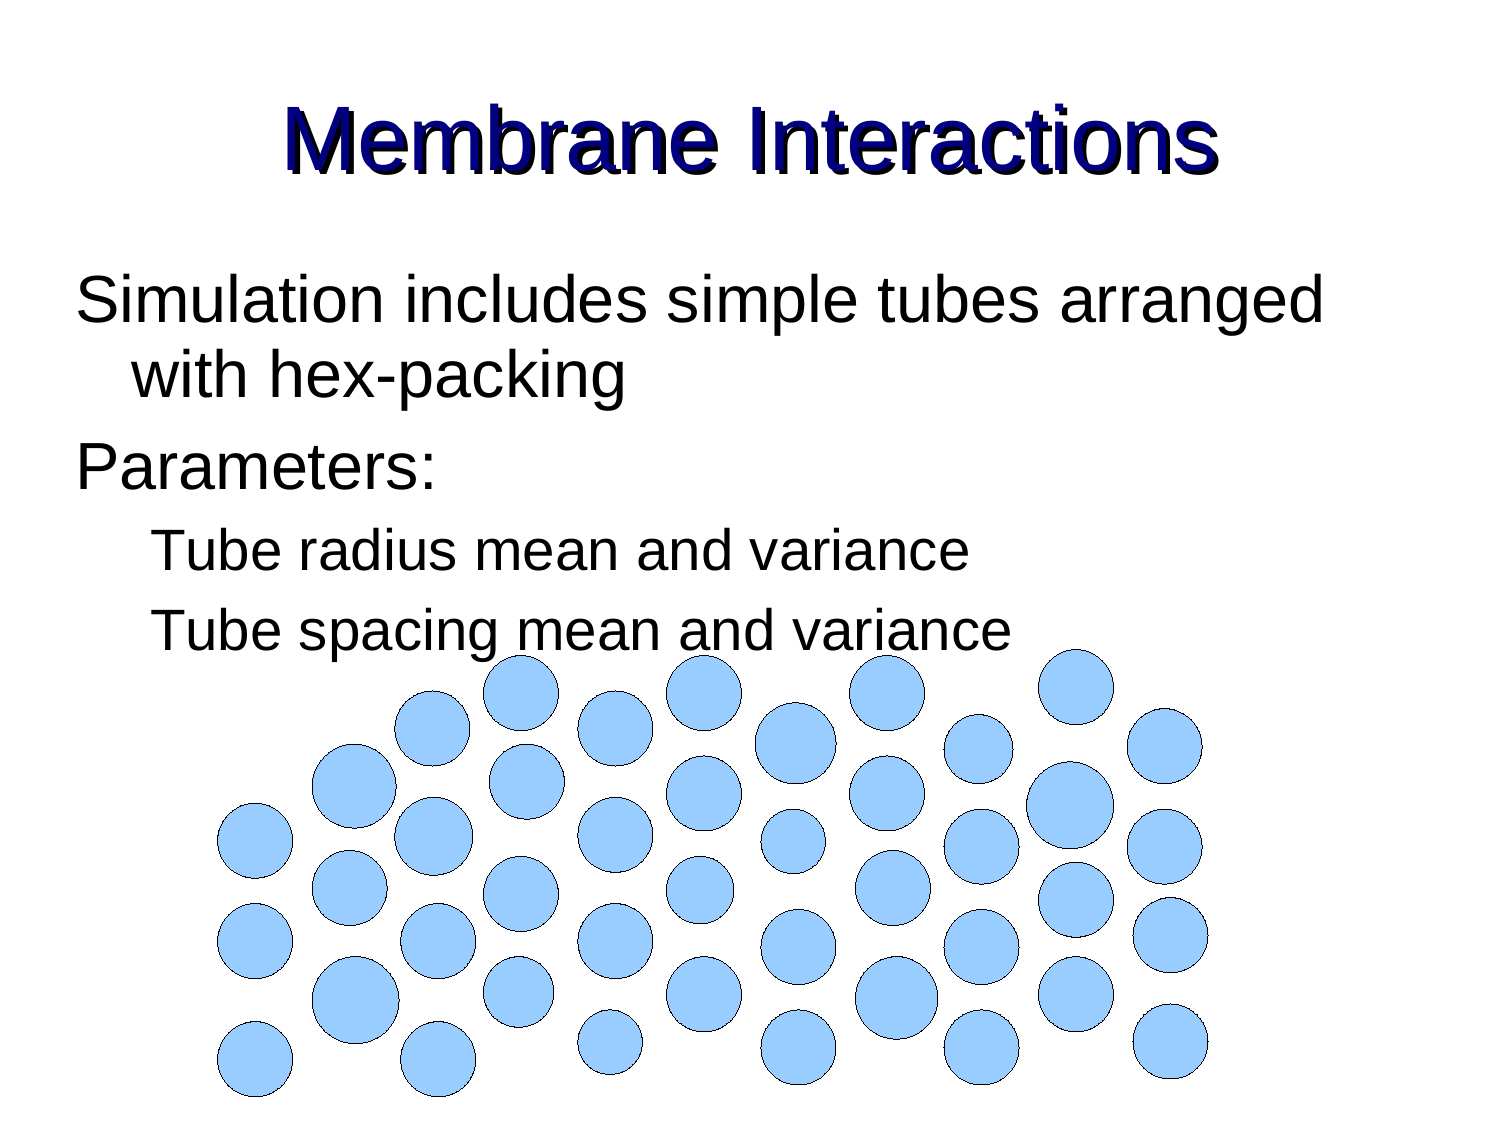

# Membrane Interactions
Simulation includes simple tubes arranged with hex-packing
Parameters:
Tube radius mean and variance
Tube spacing mean and variance